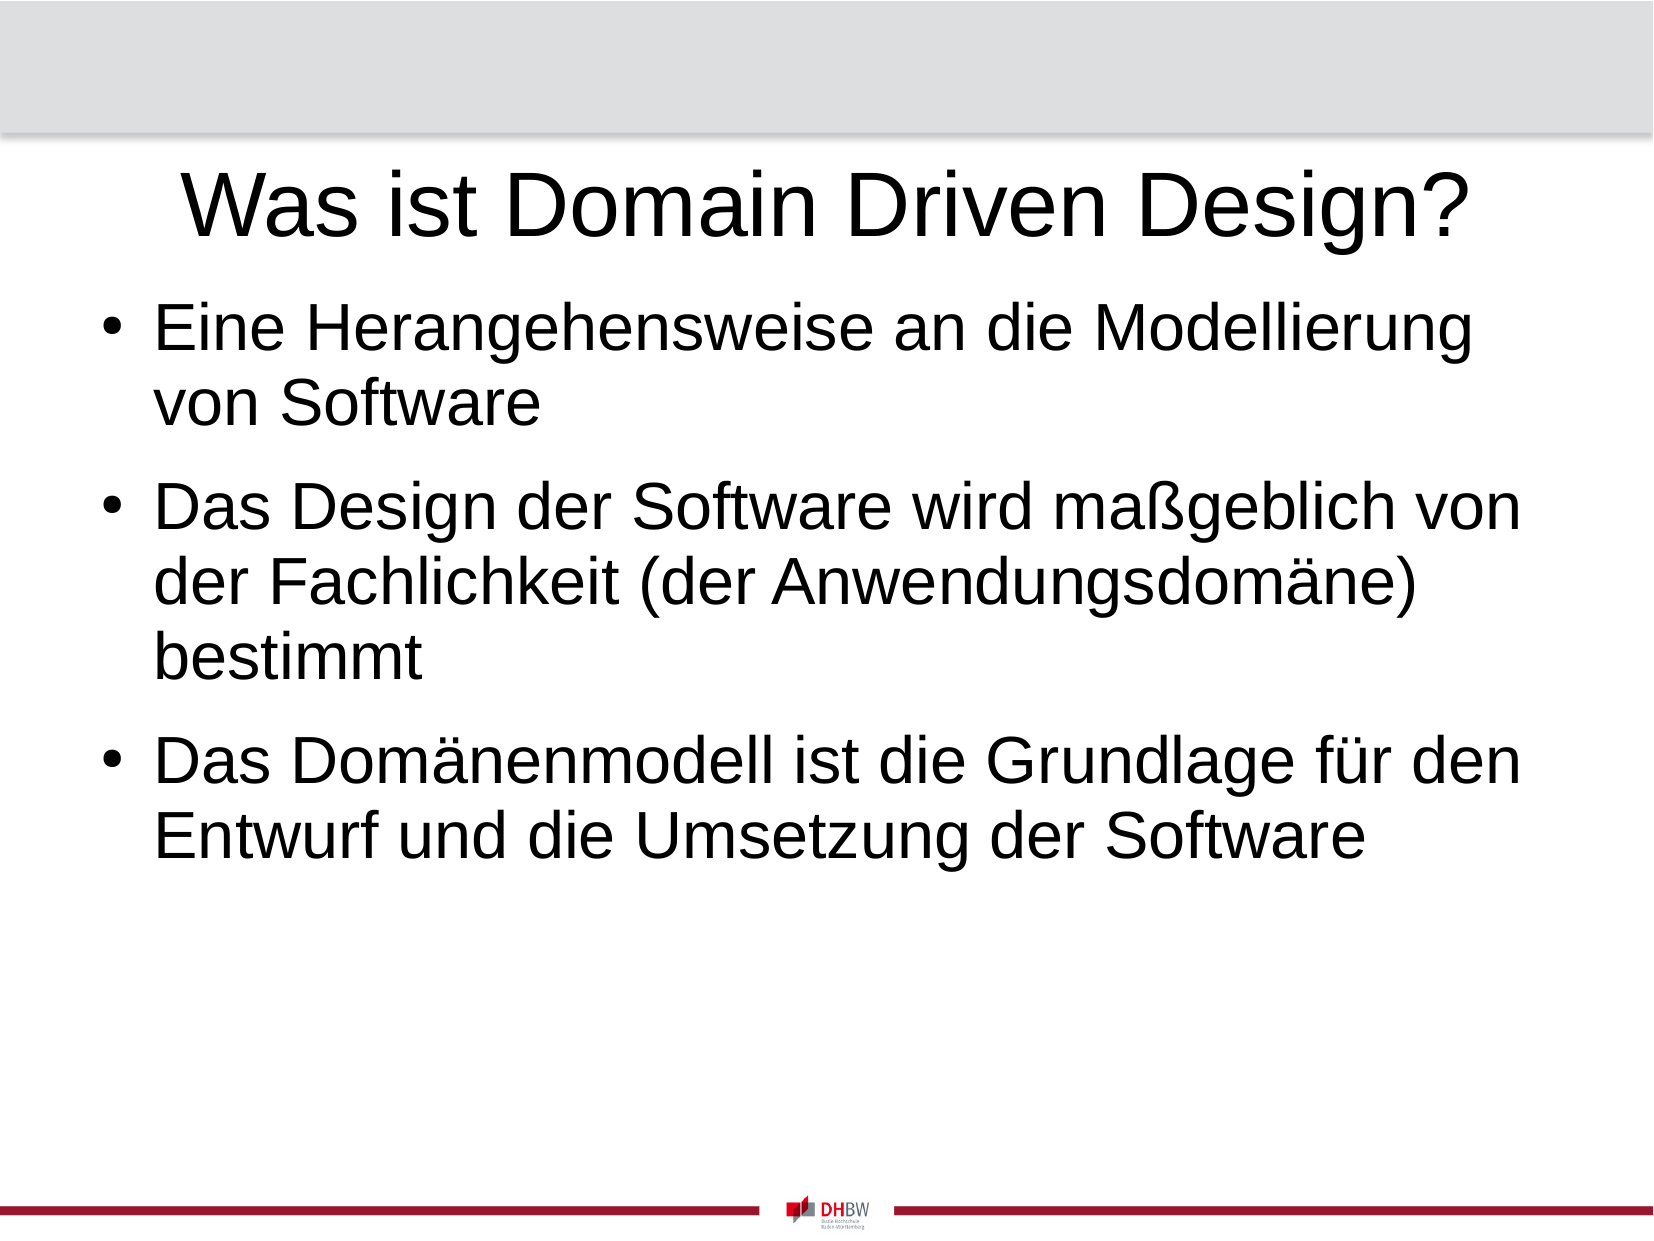

# Was ist Domain Driven Design?
Eine Herangehensweise an die Modellierung von Software
Das Design der Software wird maßgeblich von der Fachlichkeit (der Anwendungsdomäne) bestimmt
Das Domänenmodell ist die Grundlage für den Entwurf und die Umsetzung der Software